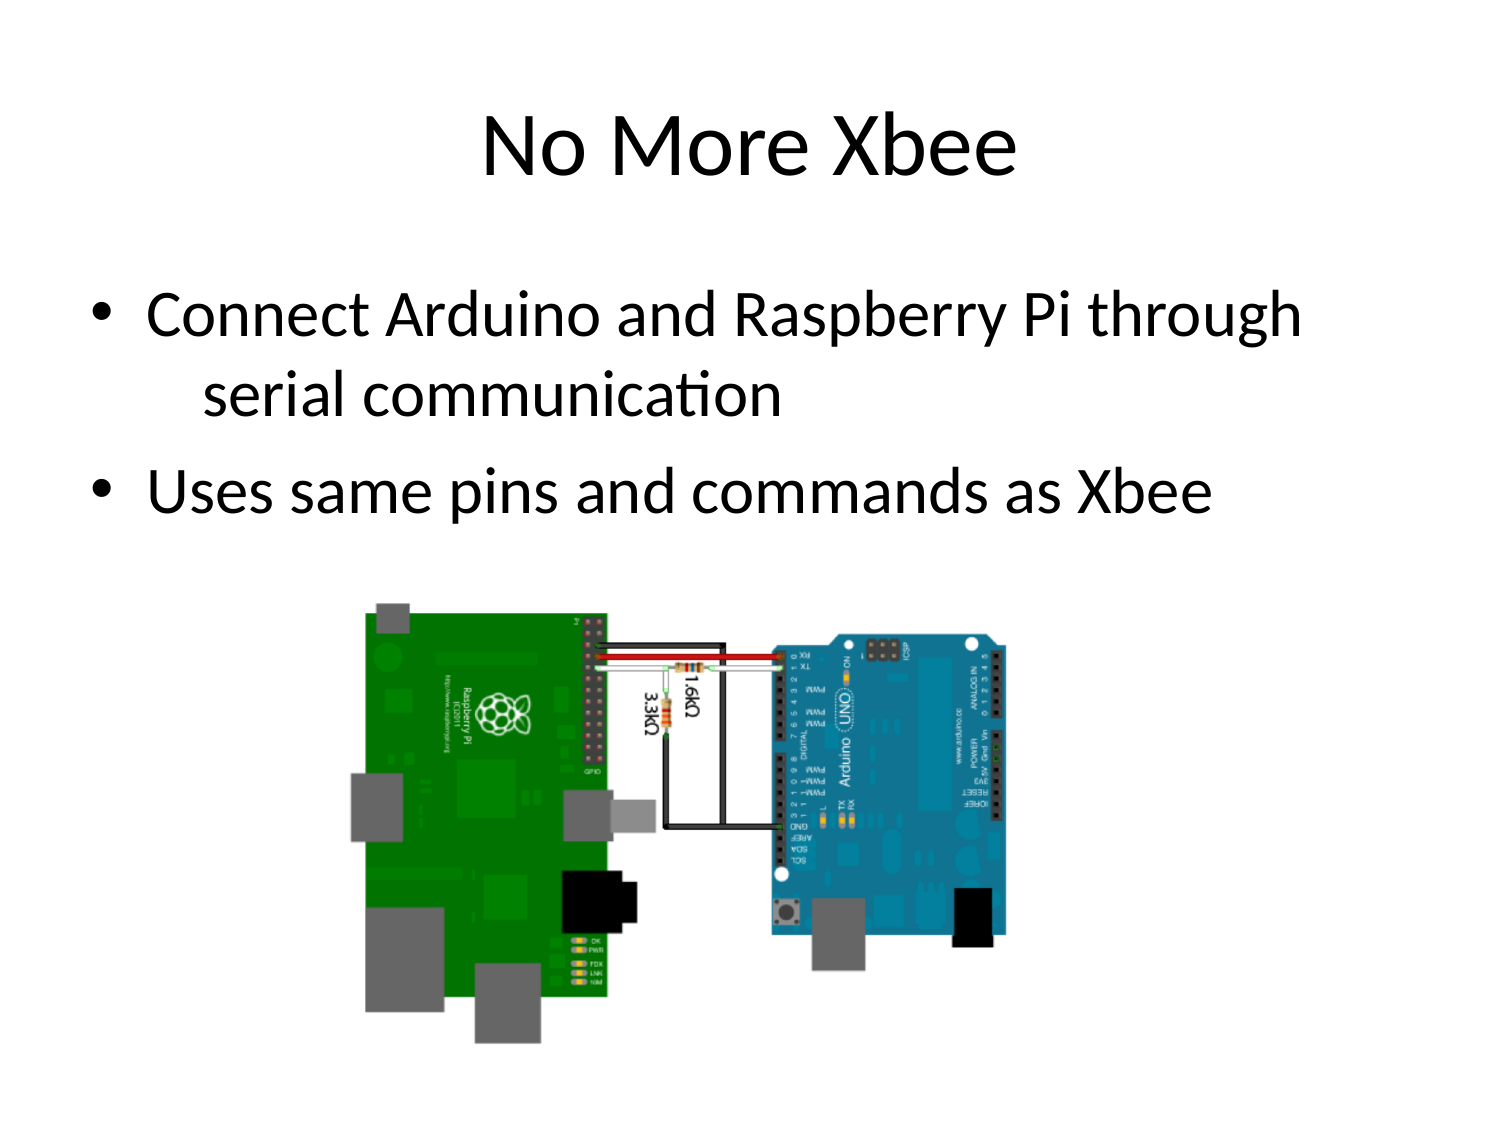

# No More Xbee
Connect Arduino and Raspberry Pi through serial communication
Uses same pins and commands as Xbee